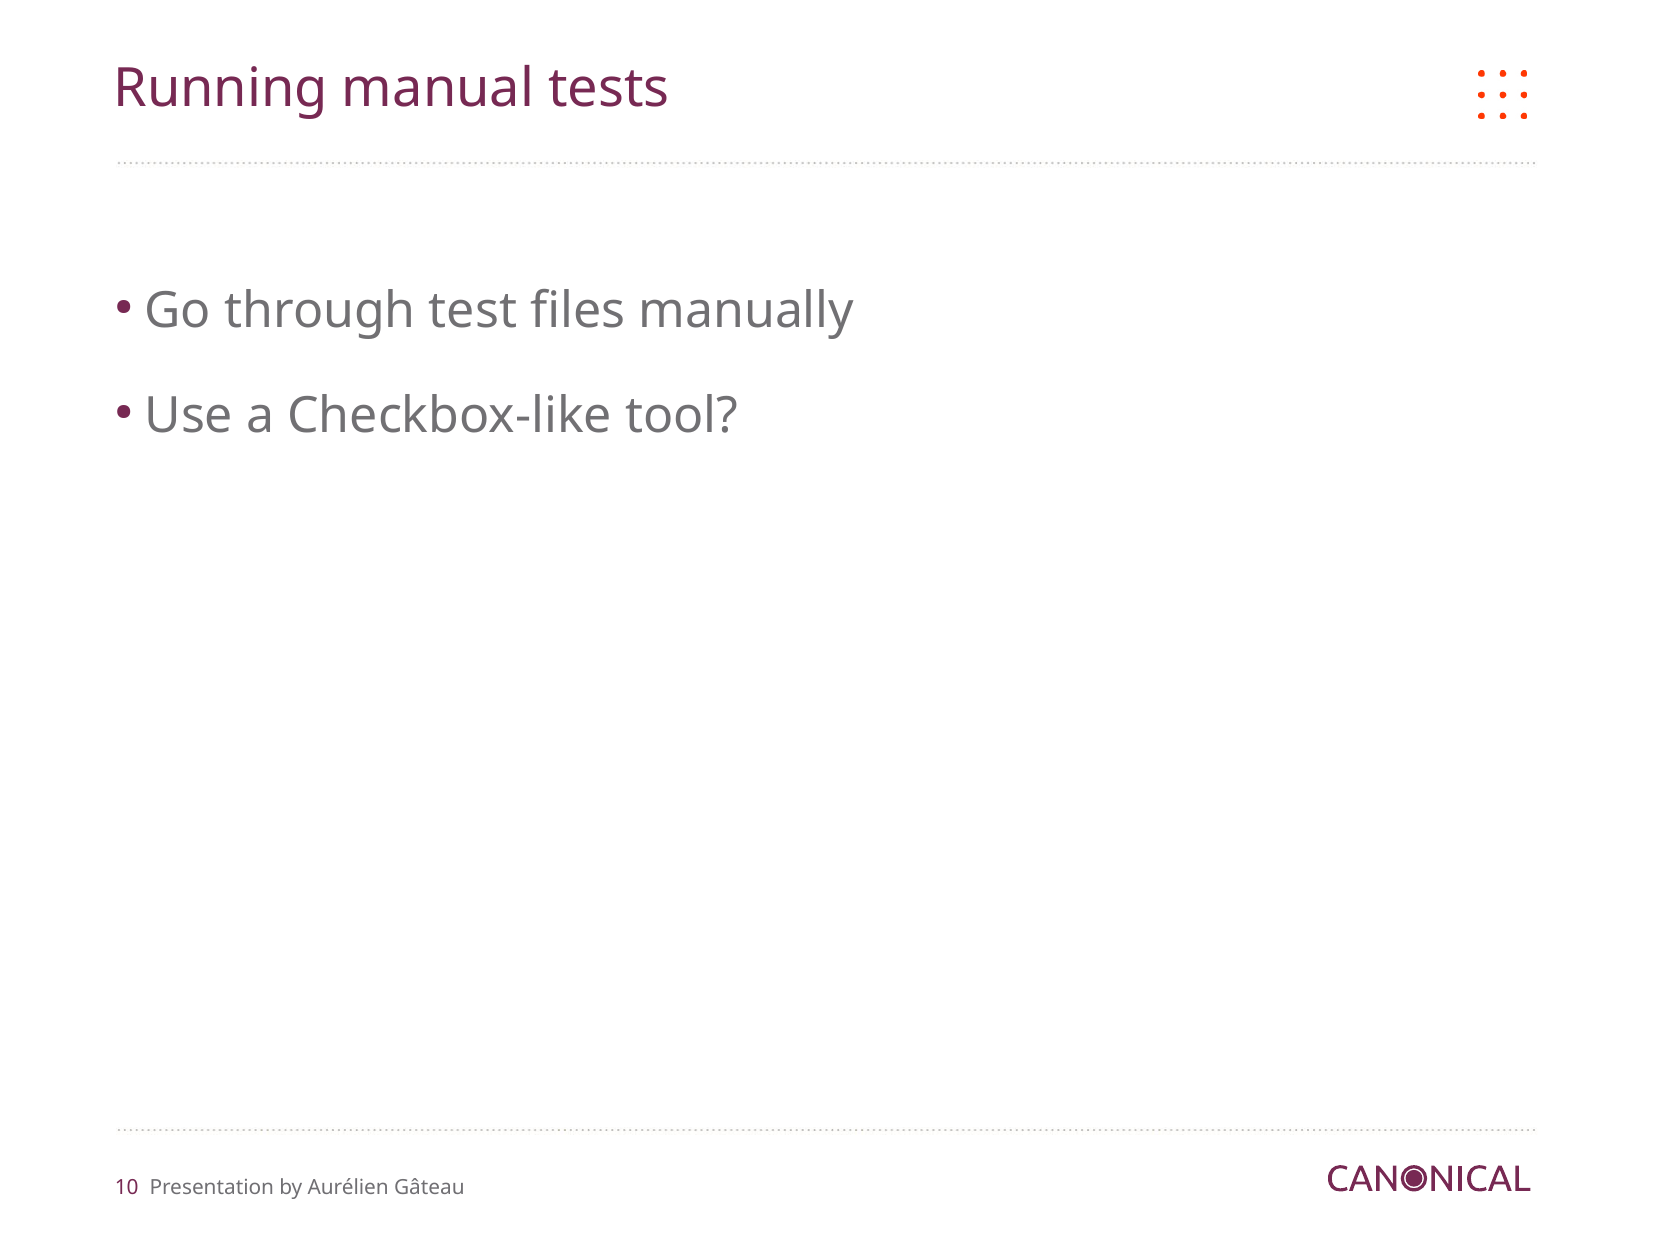

# Running manual tests
Go through test files manually
Use a Checkbox-like tool?